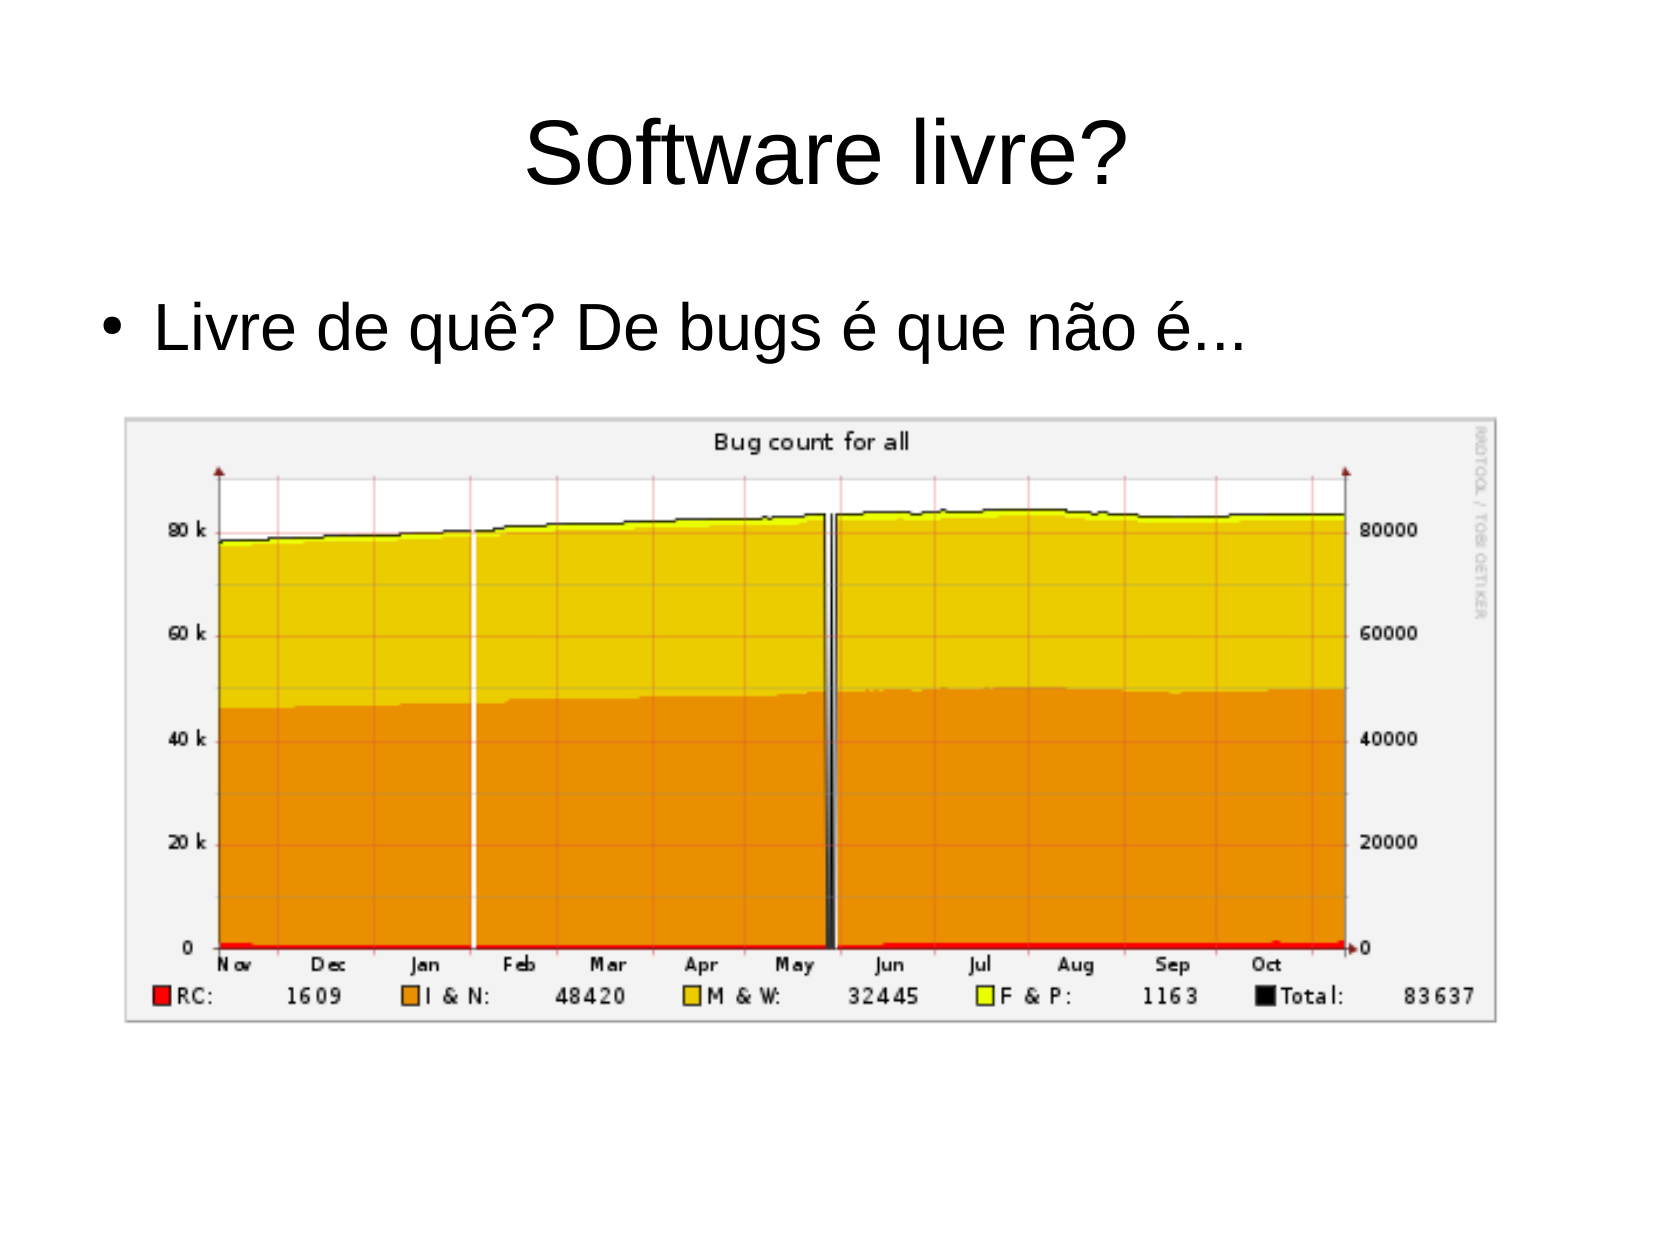

# Software livre?
Livre de quê? De bugs é que não é...
0 – Executar o programa para qualquer uso
1 – Estudar e adaptar à sua necessidade
2 – Redistribuir cópias para os outros
3 – Aperfeiçoar e liberar sua contribuição